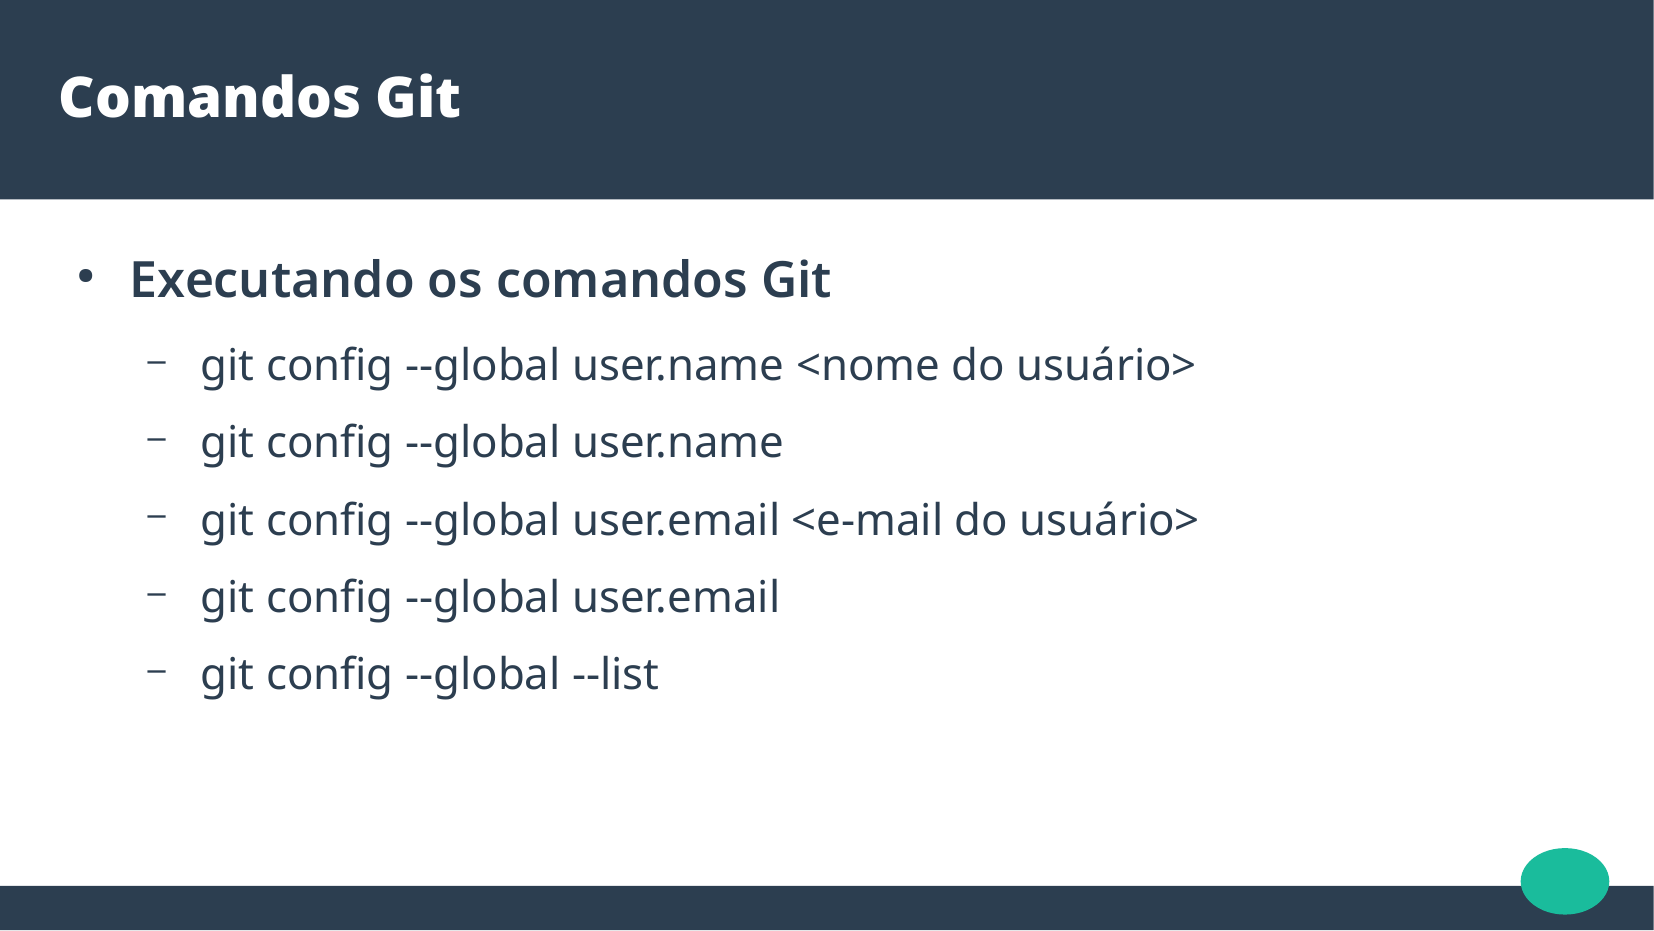

# Comandos Git
Executando os comandos Git
git config --global user.name <nome do usuário>
git config --global user.name
git config --global user.email <e-mail do usuário>
git config --global user.email
git config --global --list